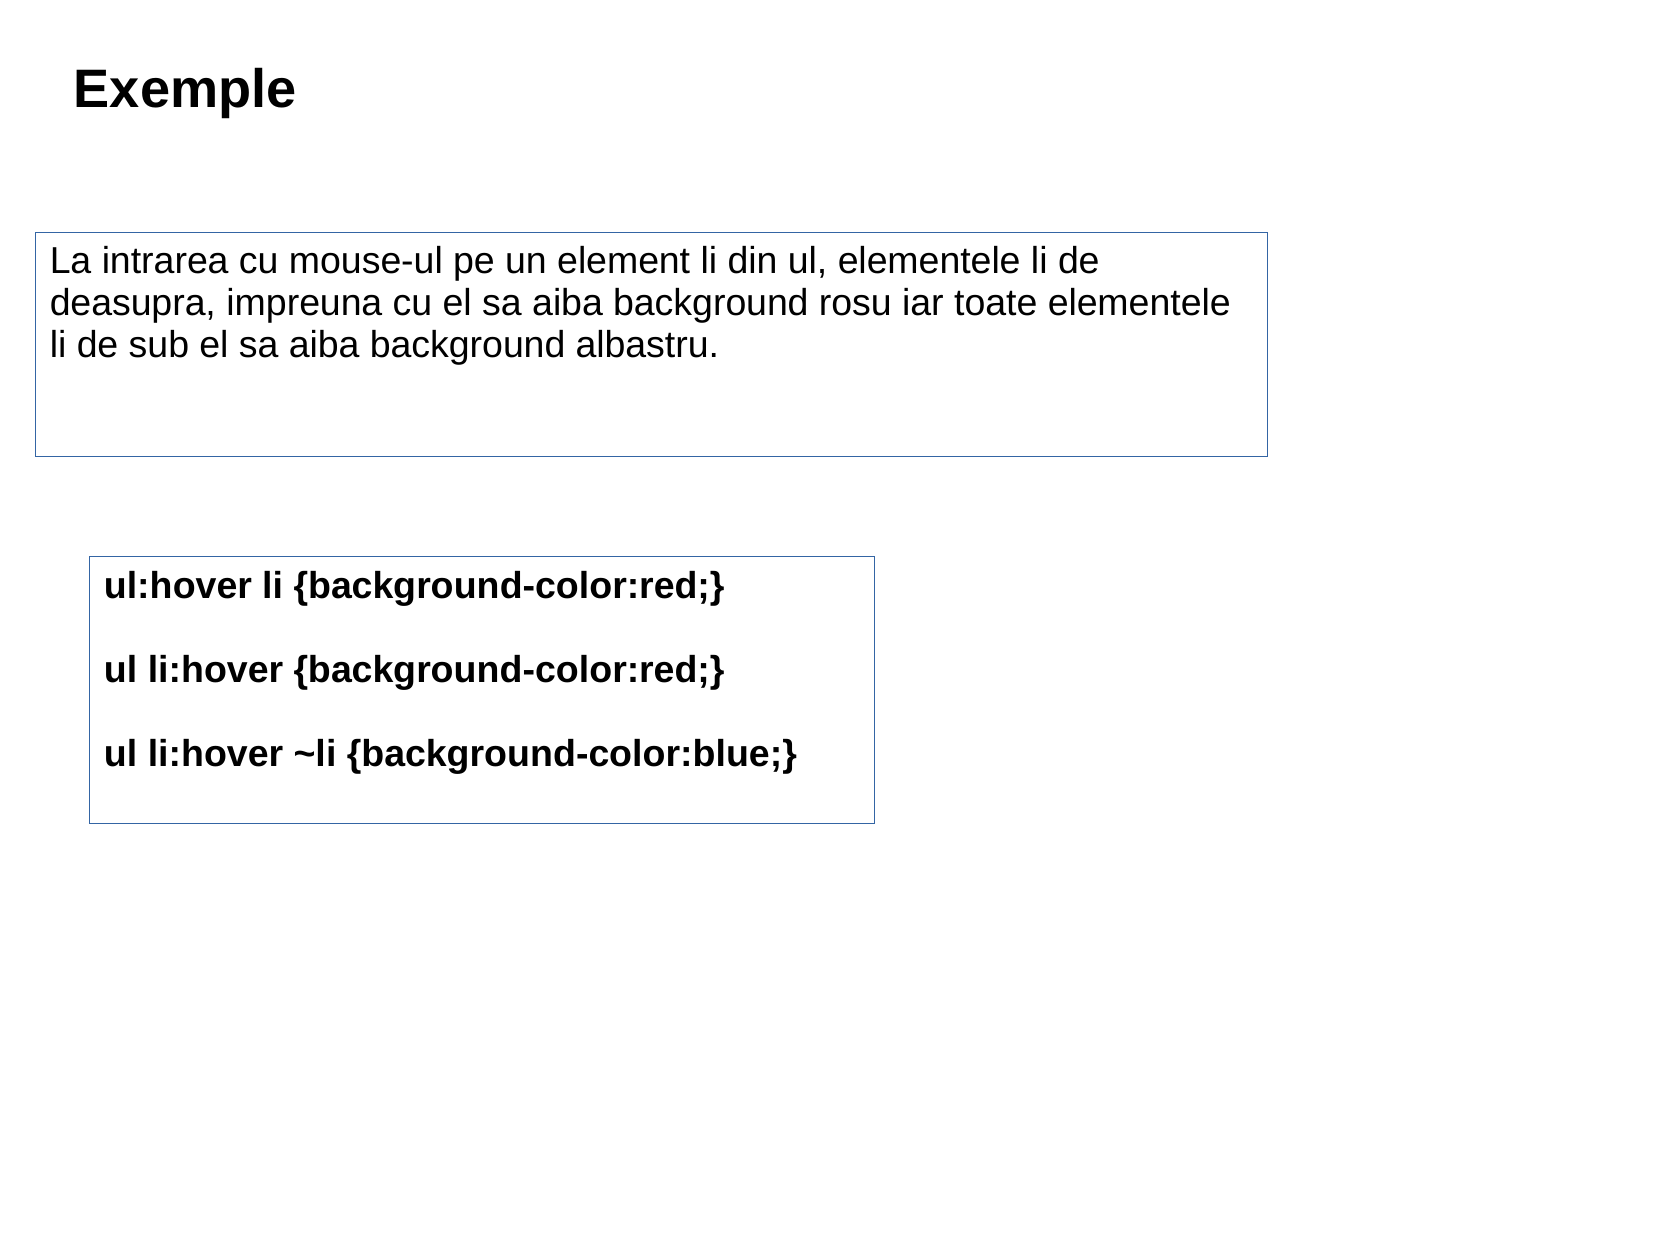

Exemple
La intrarea cu mouse-ul pe un element li din ul, elementele li de deasupra, impreuna cu el sa aiba background rosu iar toate elementele li de sub el sa aiba background albastru.
ul:hover li {background-color:red;}
ul li:hover {background-color:red;}
ul li:hover ~li {background-color:blue;}